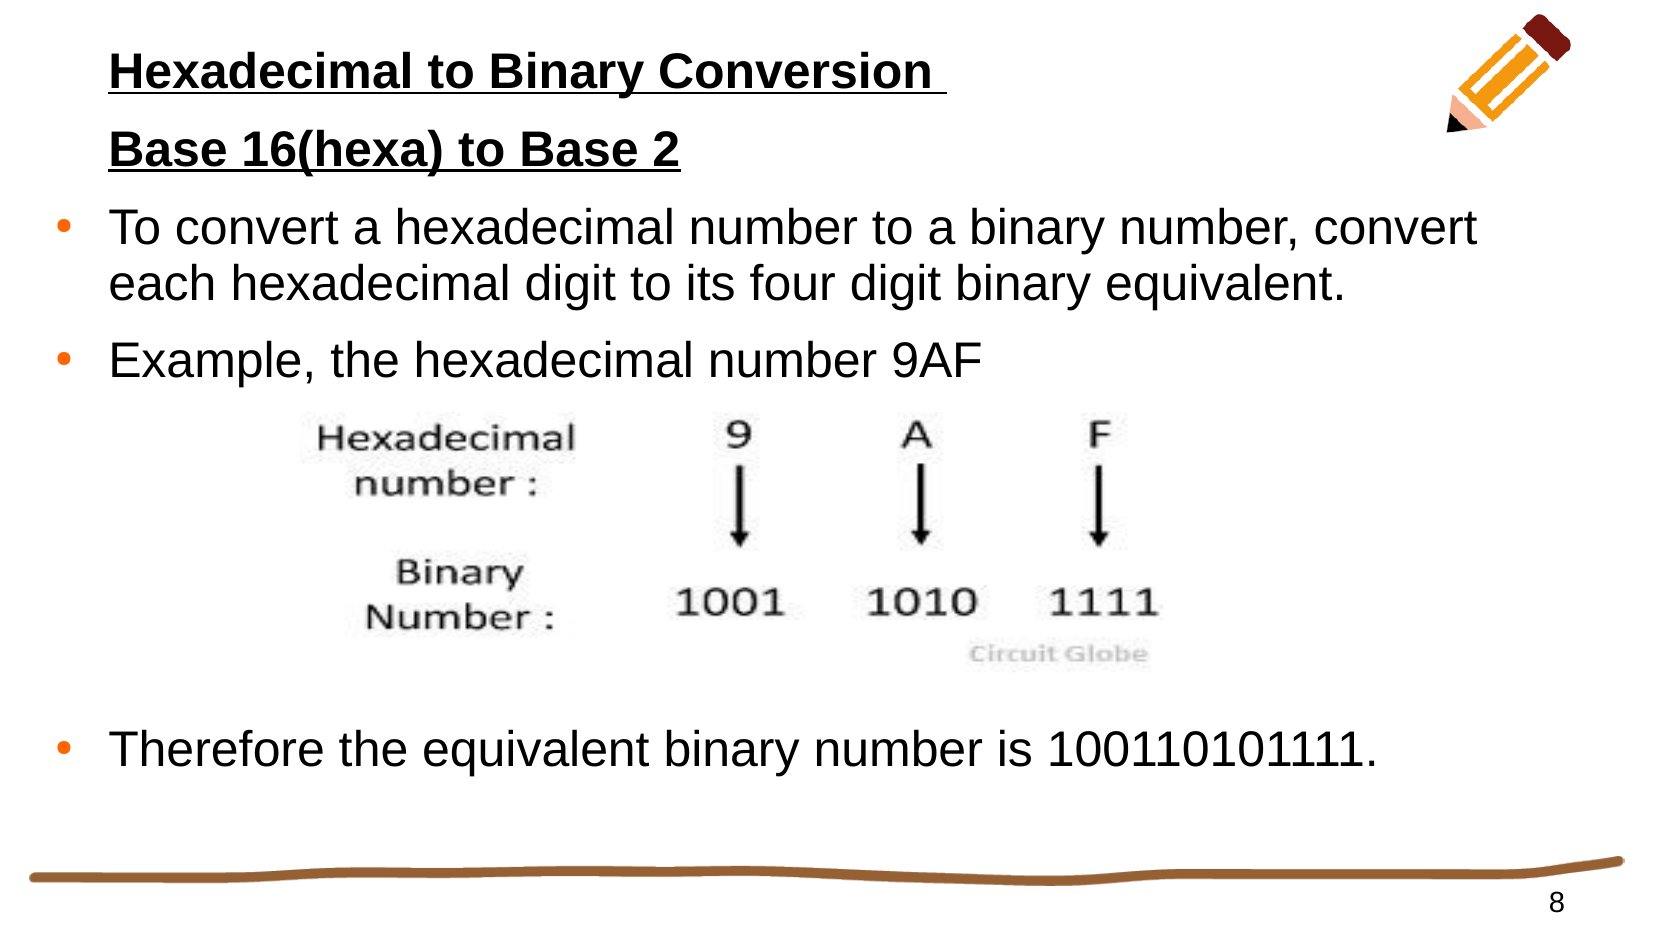

# Hexadecimal to Binary Conversion
Base 16(hexa) to Base 2
To convert a hexadecimal number to a binary number, convert each hexadecimal digit to its four digit binary equivalent.
Example, the hexadecimal number 9AF
Therefore the equivalent binary number is 100110101111.
8